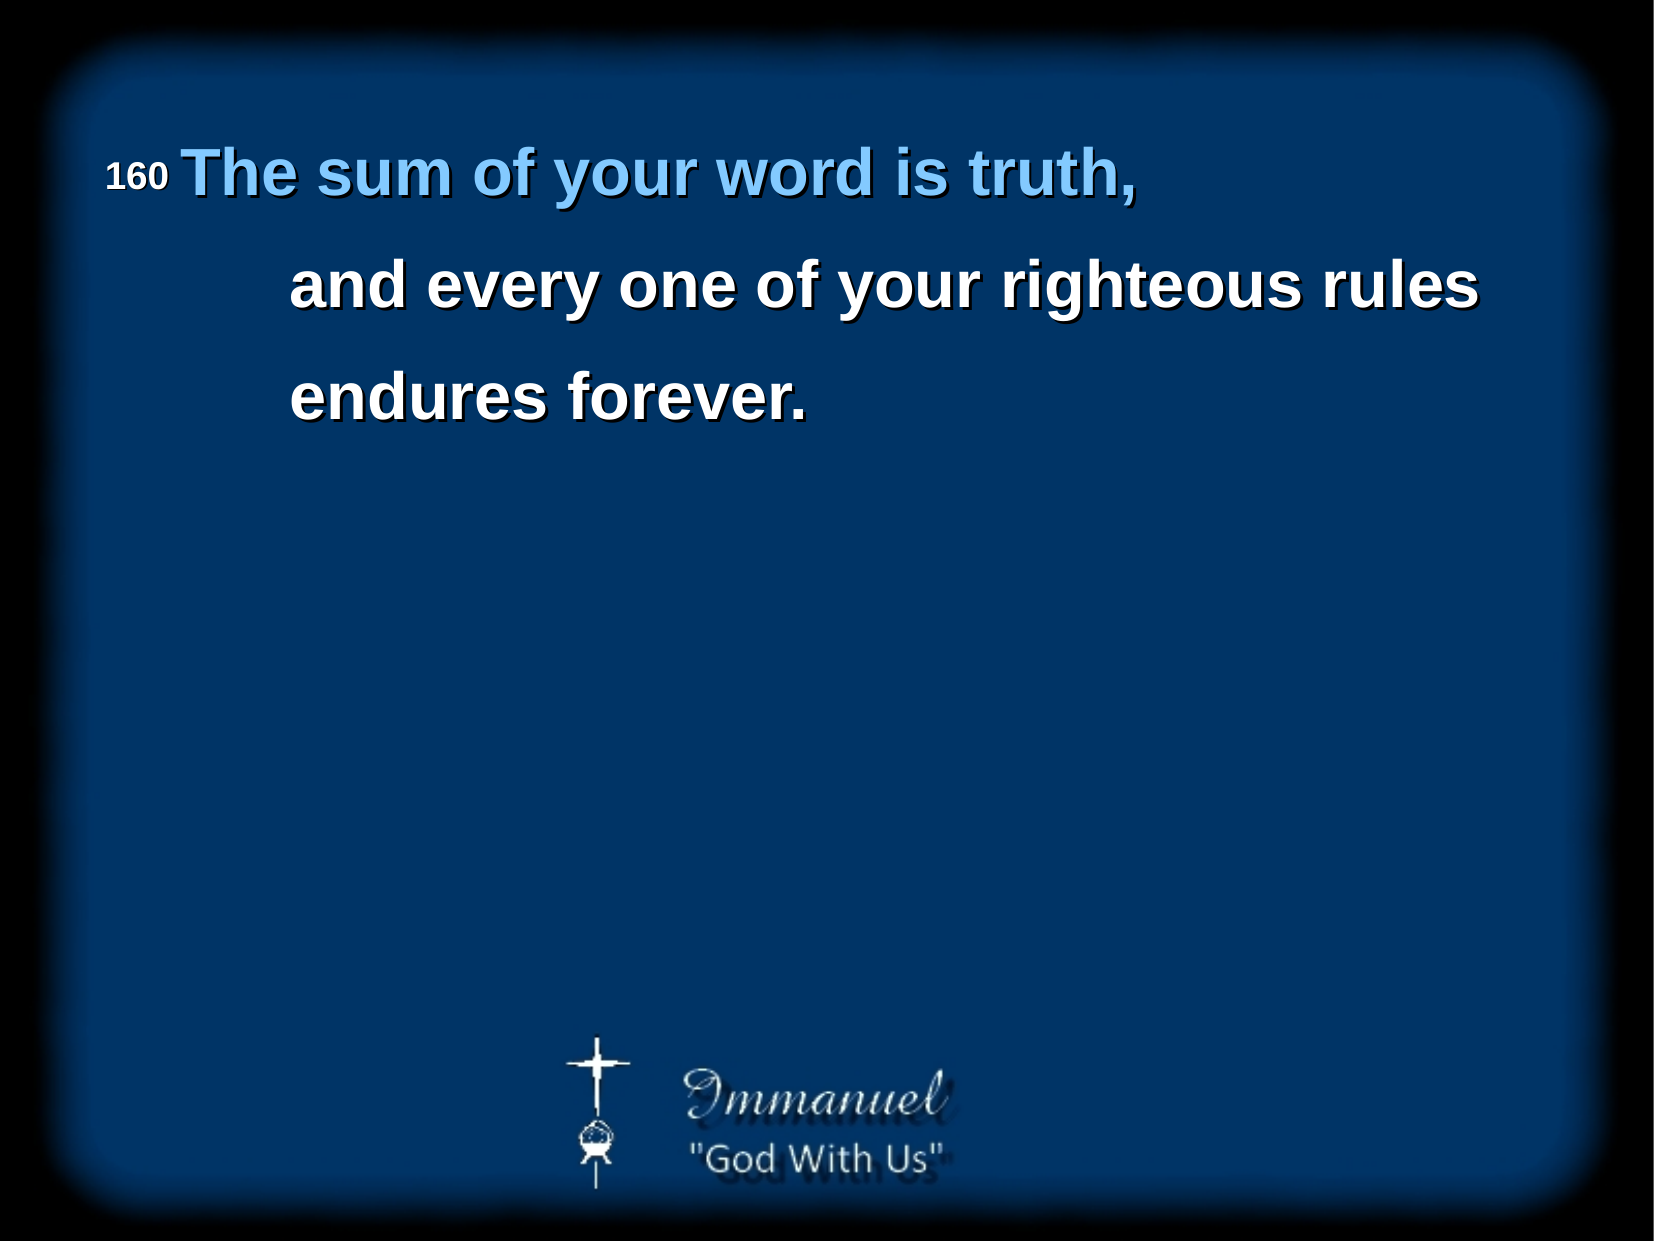

160 The sum of your word is truth,
 and every one of your righteous rules
 endures forever.